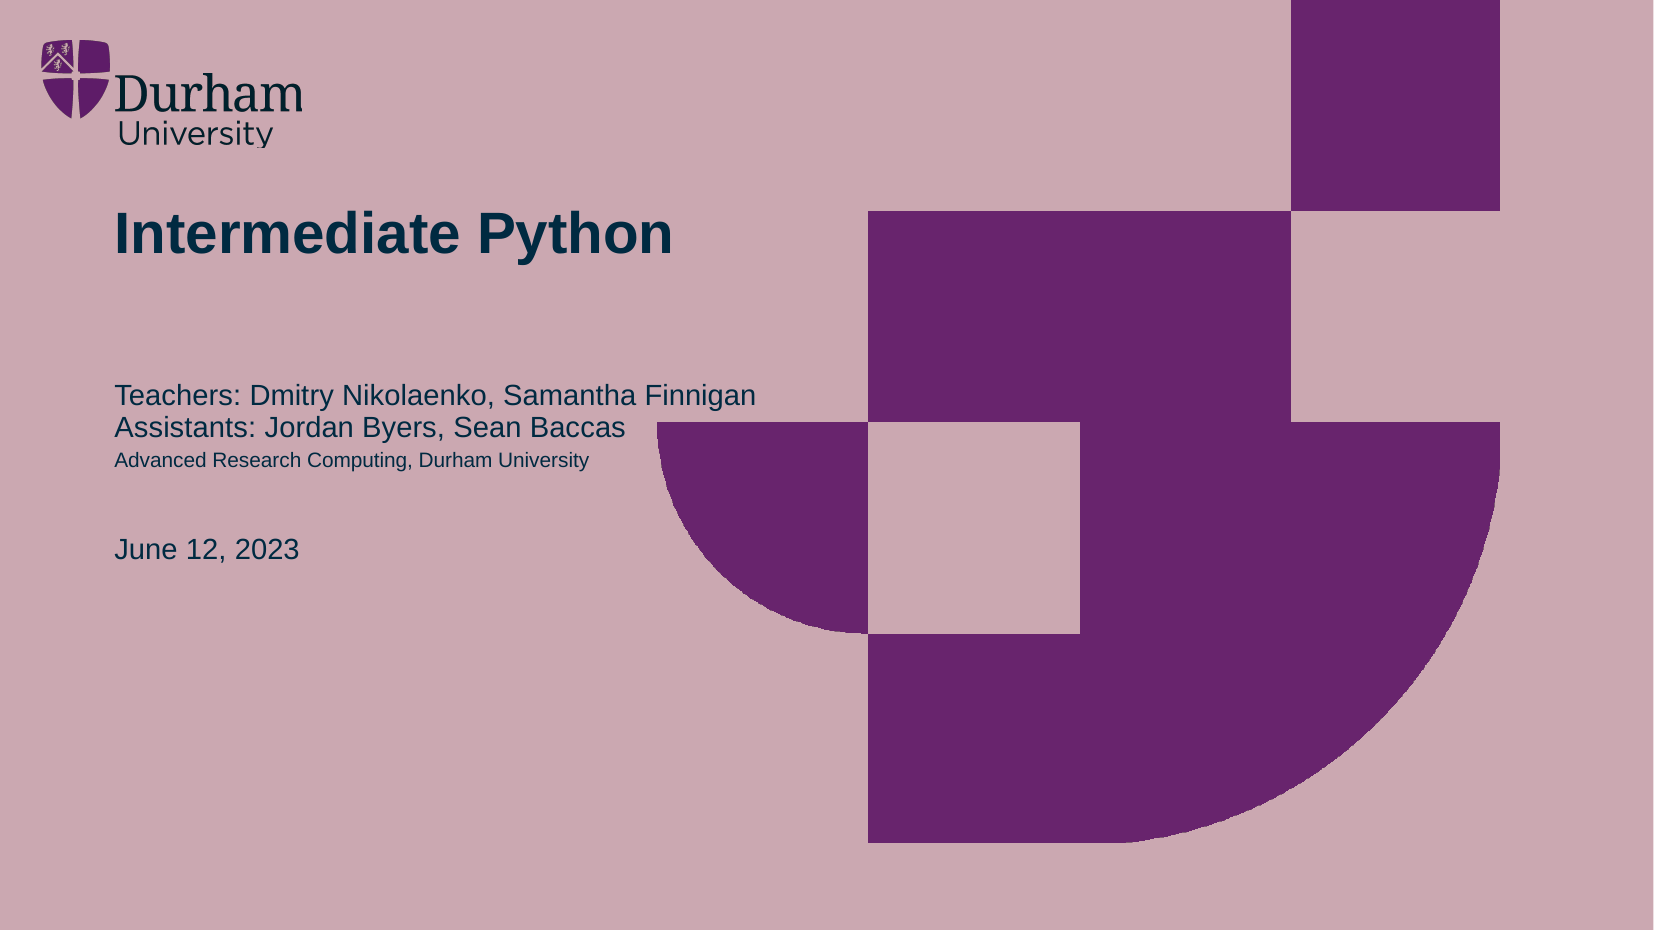

Intermediate Python
Teachers: Dmitry Nikolaenko, Samantha Finnigan
Assistants: Jordan Byers, Sean Baccas
Advanced Research Computing, Durham University
June 12, 2023